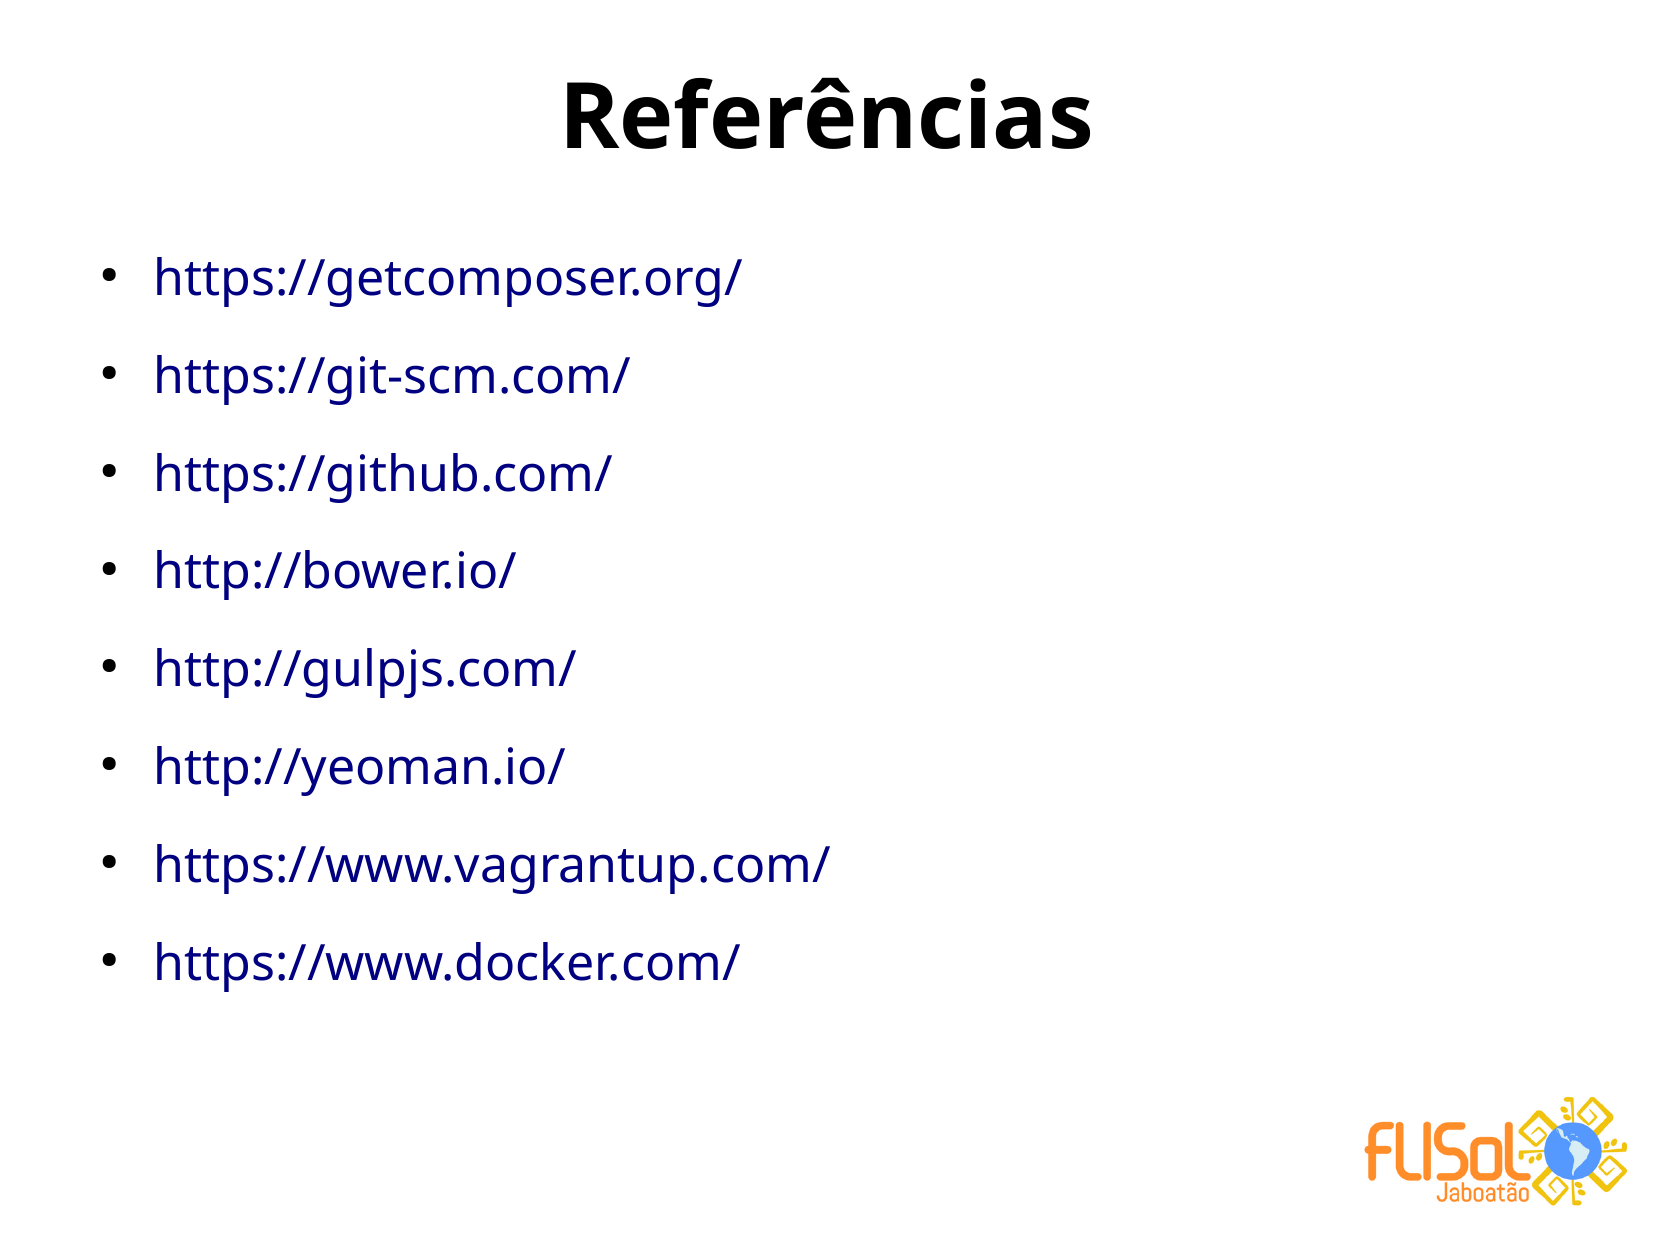

# Referências
https://getcomposer.org/
https://git-scm.com/
https://github.com/
http://bower.io/
http://gulpjs.com/
http://yeoman.io/
https://www.vagrantup.com/
https://www.docker.com/